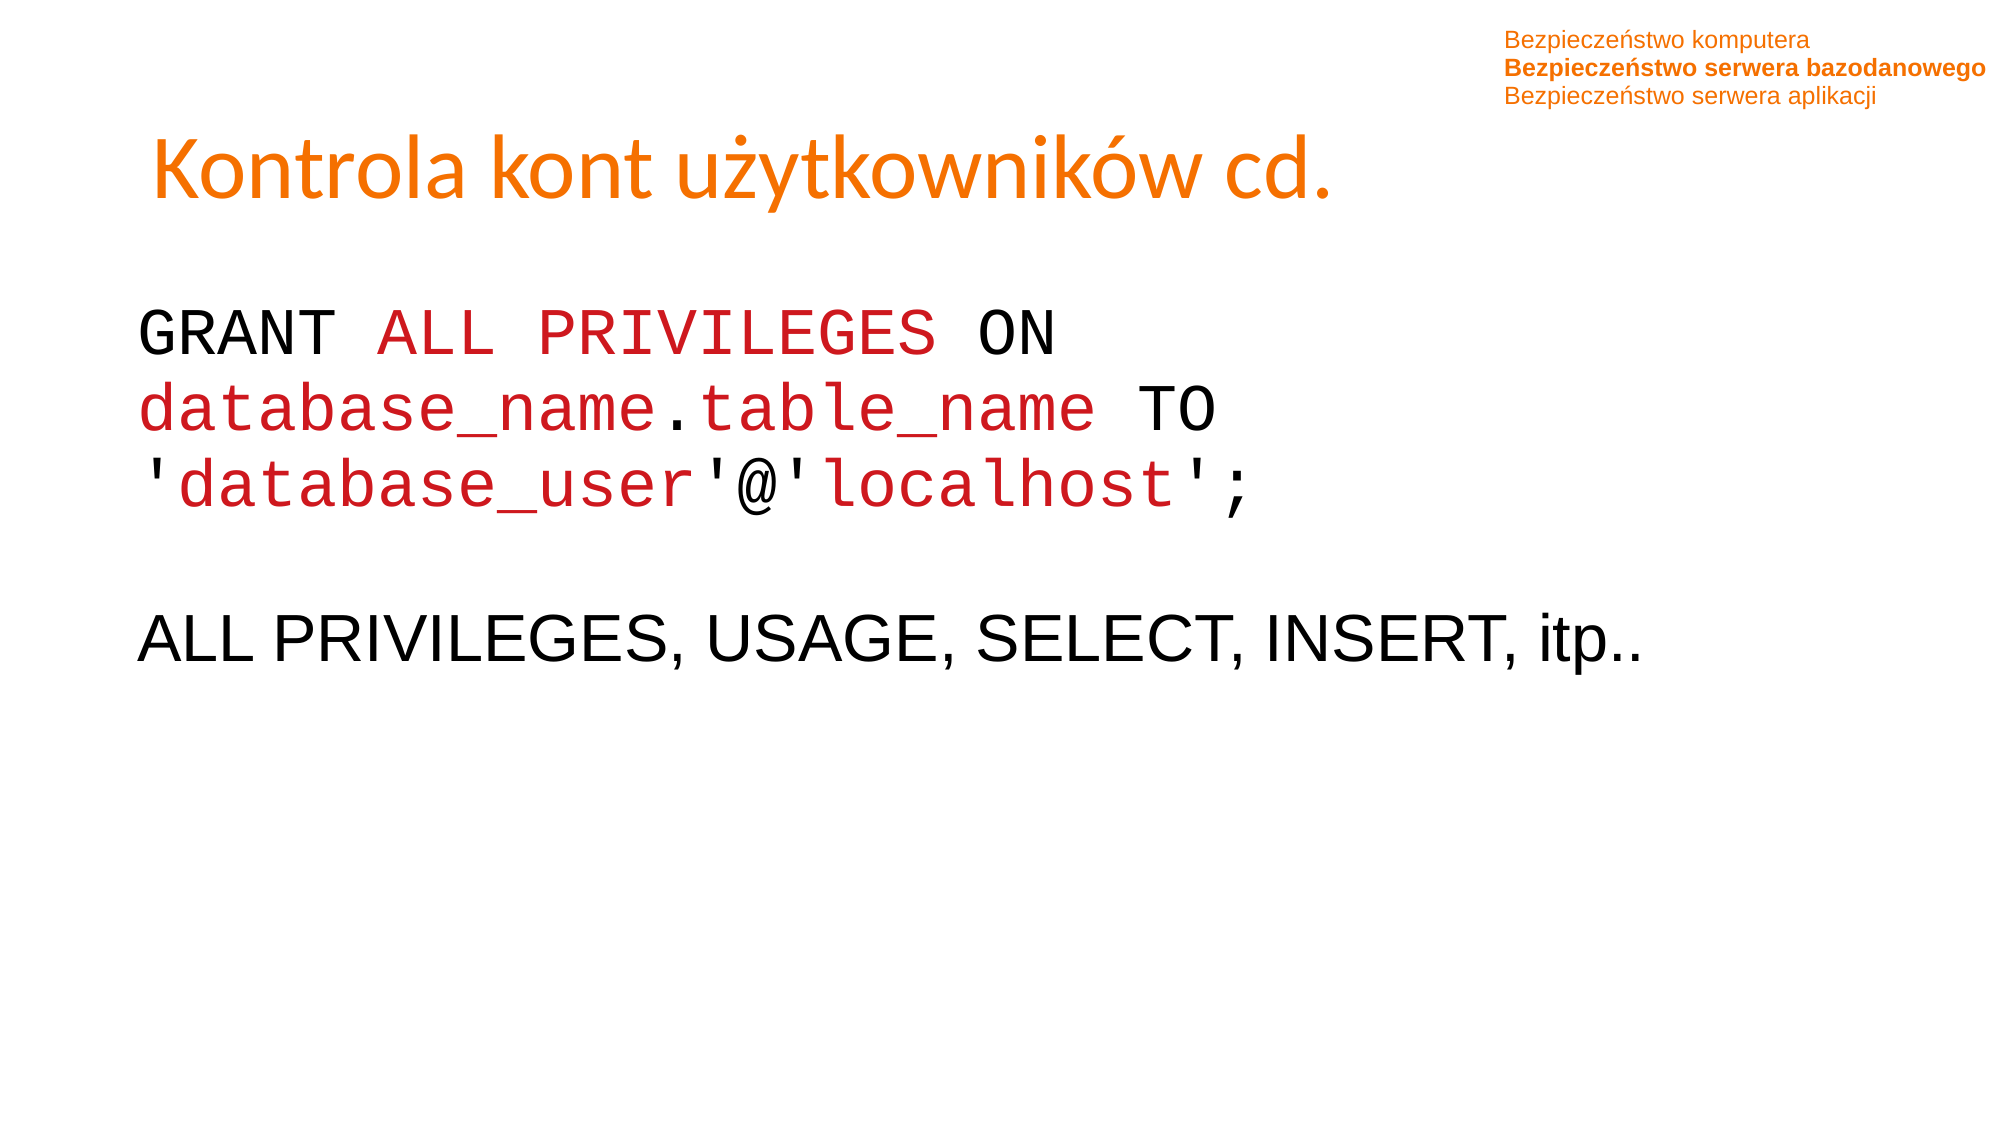

Bezpieczeństwo komputera
Bezpieczeństwo serwera bazodanowego
Bezpieczeństwo serwera aplikacji
# Kontrola kont użytkowników cd.
GRANT ALL PRIVILEGES ON database_name.table_name TO 'database_user'@'localhost';
ALL PRIVILEGES, USAGE, SELECT, INSERT, itp..